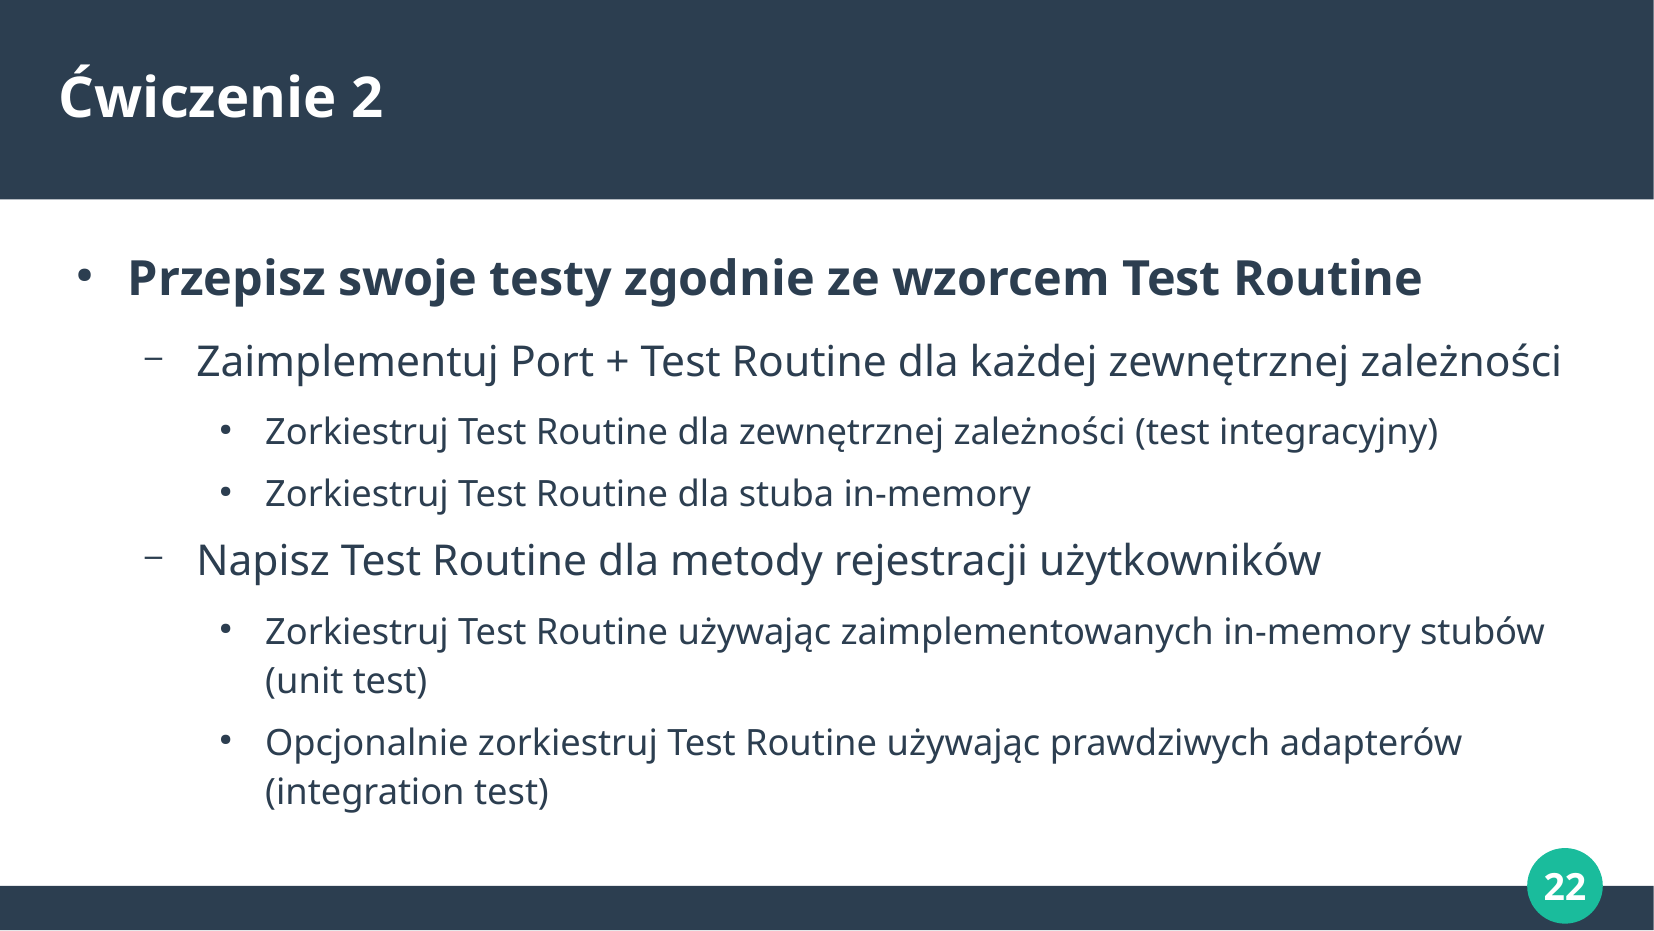

# Ćwiczenie 2
Przepisz swoje testy zgodnie ze wzorcem Test Routine
Zaimplementuj Port + Test Routine dla każdej zewnętrznej 	zależności
Zorkiestruj Test Routine dla zewnętrznej zależności (test integracyjny)
Zorkiestruj Test Routine dla stuba in-memory
Napisz Test Routine dla metody rejestracji użytkowników
Zorkiestruj Test Routine używając zaimplementowanych in-memory stubów (unit test)
Opcjonalnie zorkiestruj Test Routine używając prawdziwych adapterów (integration test)